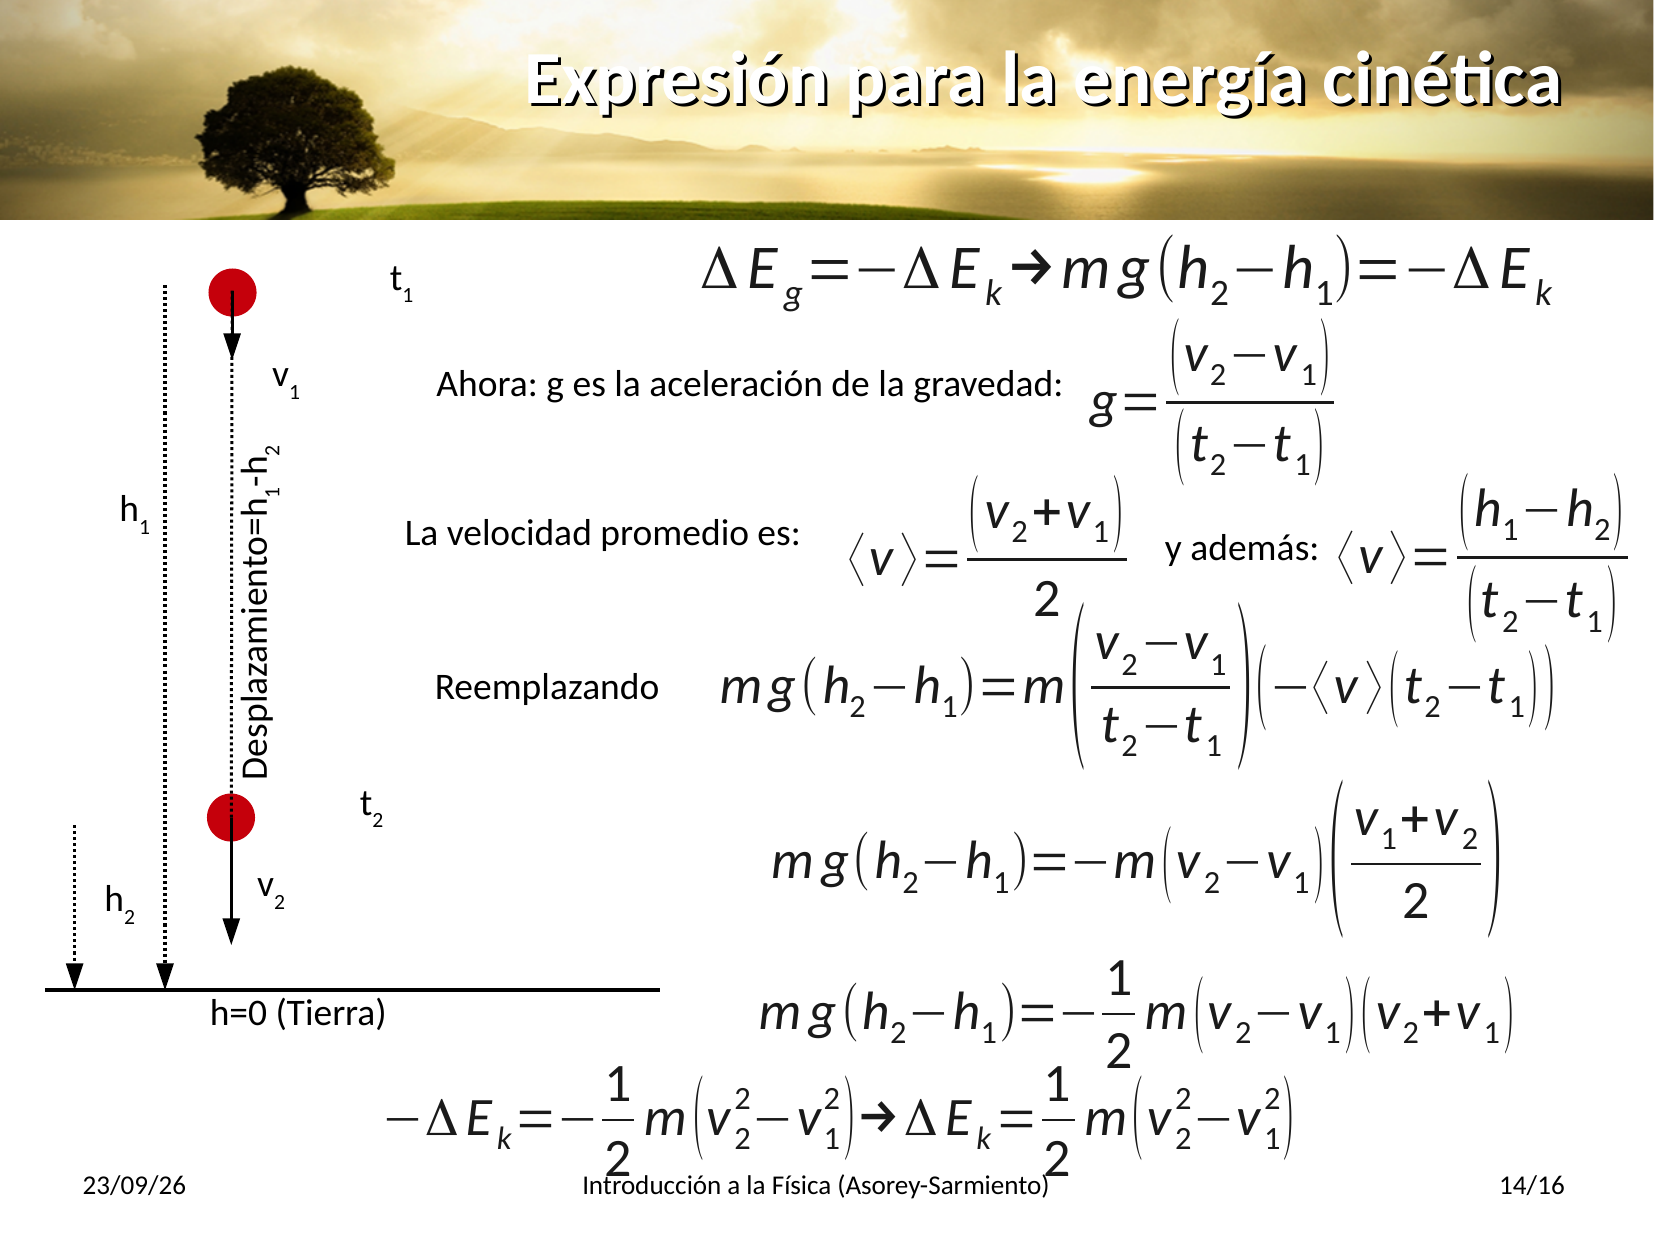

# Expresión para la energía cinética
t1
v1
Ahora: g es la aceleración de la gravedad:
h1
La velocidad promedio es:
y además:
Desplazamiento=h1-h2
Reemplazando
t2
v2
h2
h=0 (Tierra)
Introducción a la Física (Asorey-Sarmiento)
14